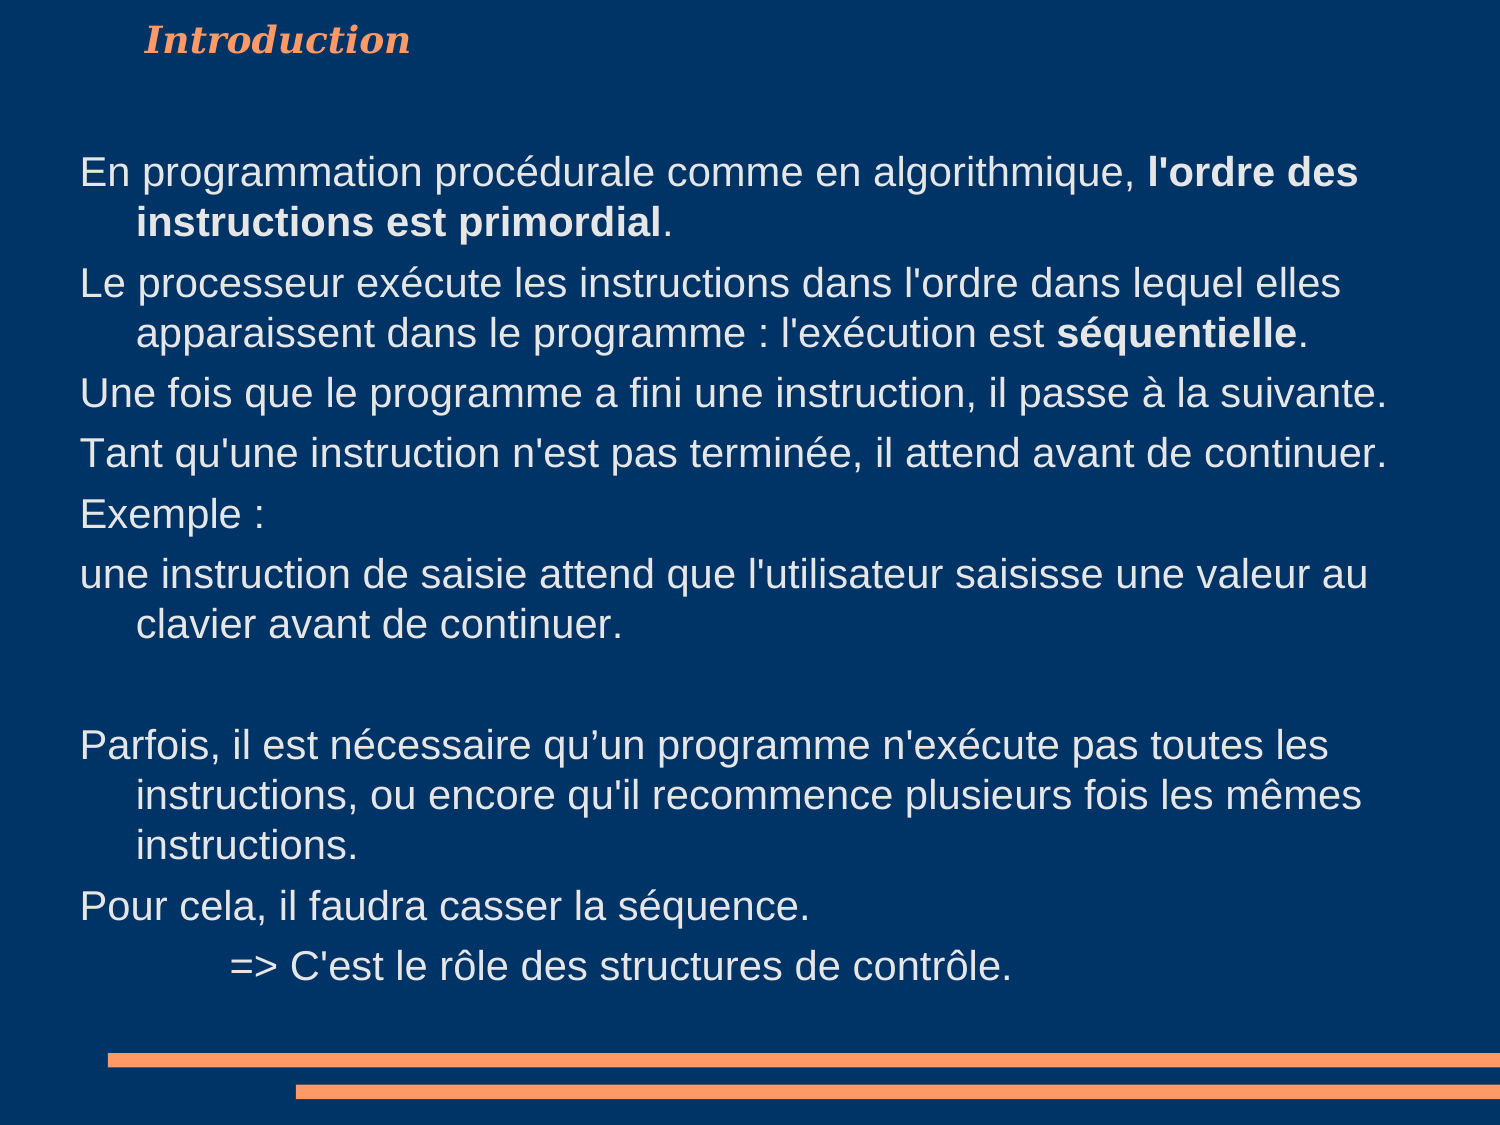

# Introduction
En programmation procédurale comme en algorithmique, l'ordre des instructions est primordial.
Le processeur exécute les instructions dans l'ordre dans lequel elles apparaissent dans le programme : l'exécution est séquentielle.
Une fois que le programme a fini une instruction, il passe à la suivante.
Tant qu'une instruction n'est pas terminée, il attend avant de continuer.
Exemple :
une instruction de saisie attend que l'utilisateur saisisse une valeur au clavier avant de continuer.
Parfois, il est nécessaire qu’un programme n'exécute pas toutes les instructions, ou encore qu'il recommence plusieurs fois les mêmes instructions.
Pour cela, il faudra casser la séquence.
		=> C'est le rôle des structures de contrôle.